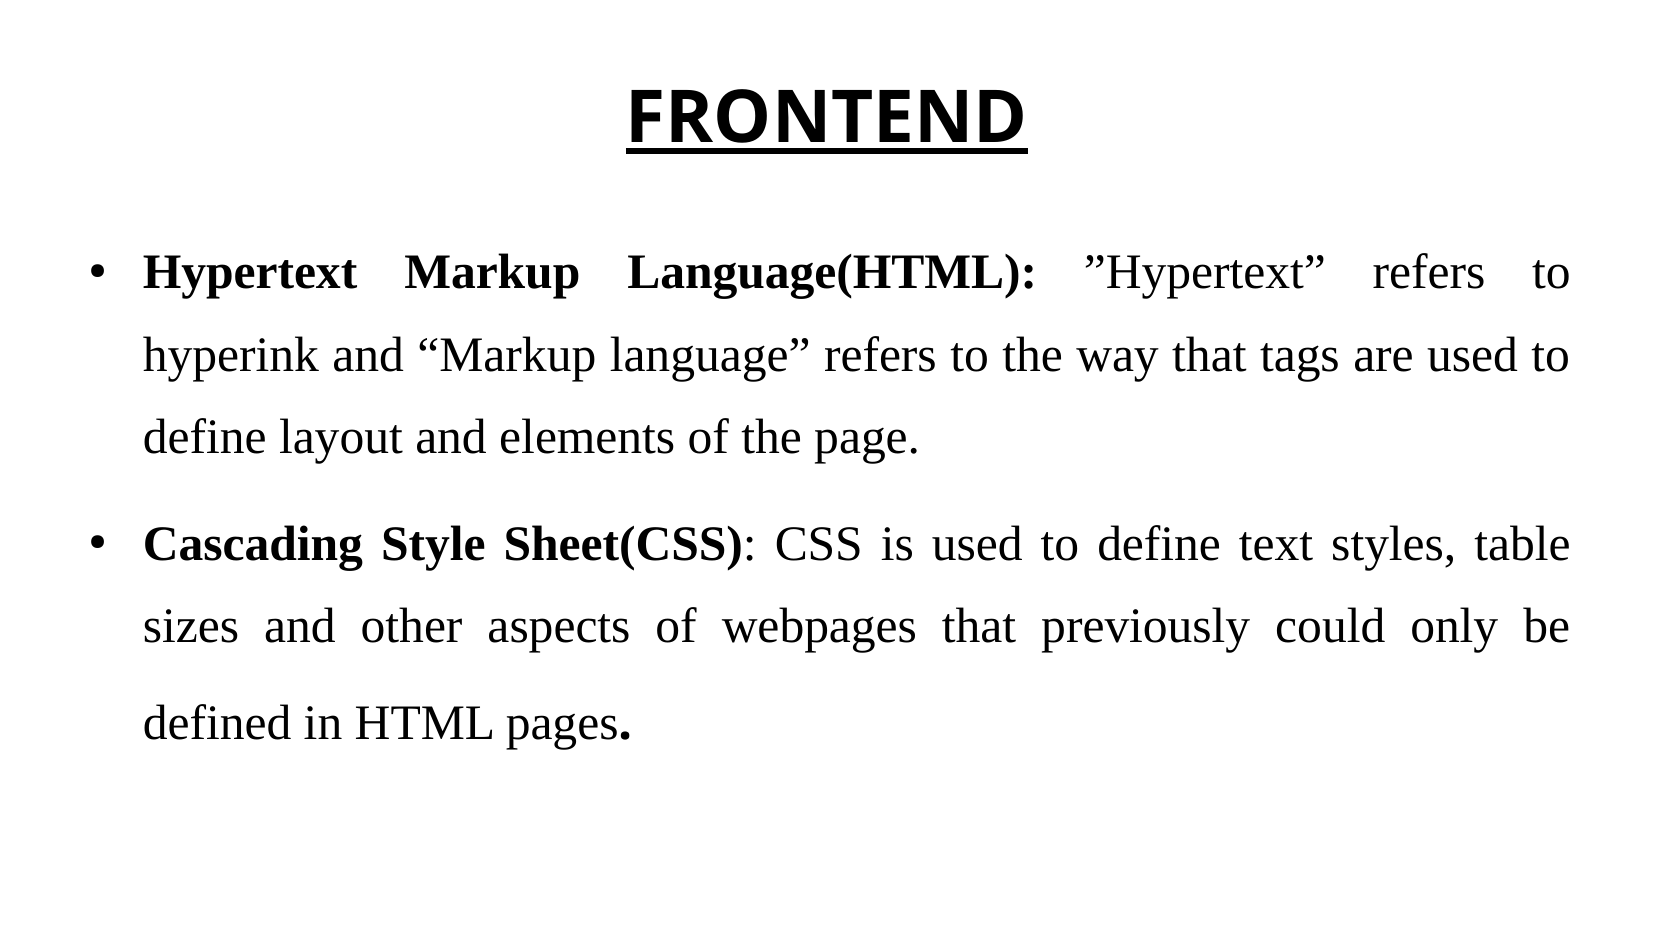

# FRONTEND
Hypertext Markup Language(HTML): ”Hypertext” refers to hyperink and “Markup language” refers to the way that tags are used to define layout and elements of the page.
Cascading Style Sheet(CSS): CSS is used to define text styles, table sizes and other aspects of webpages that previously could only be defined in HTML pages.